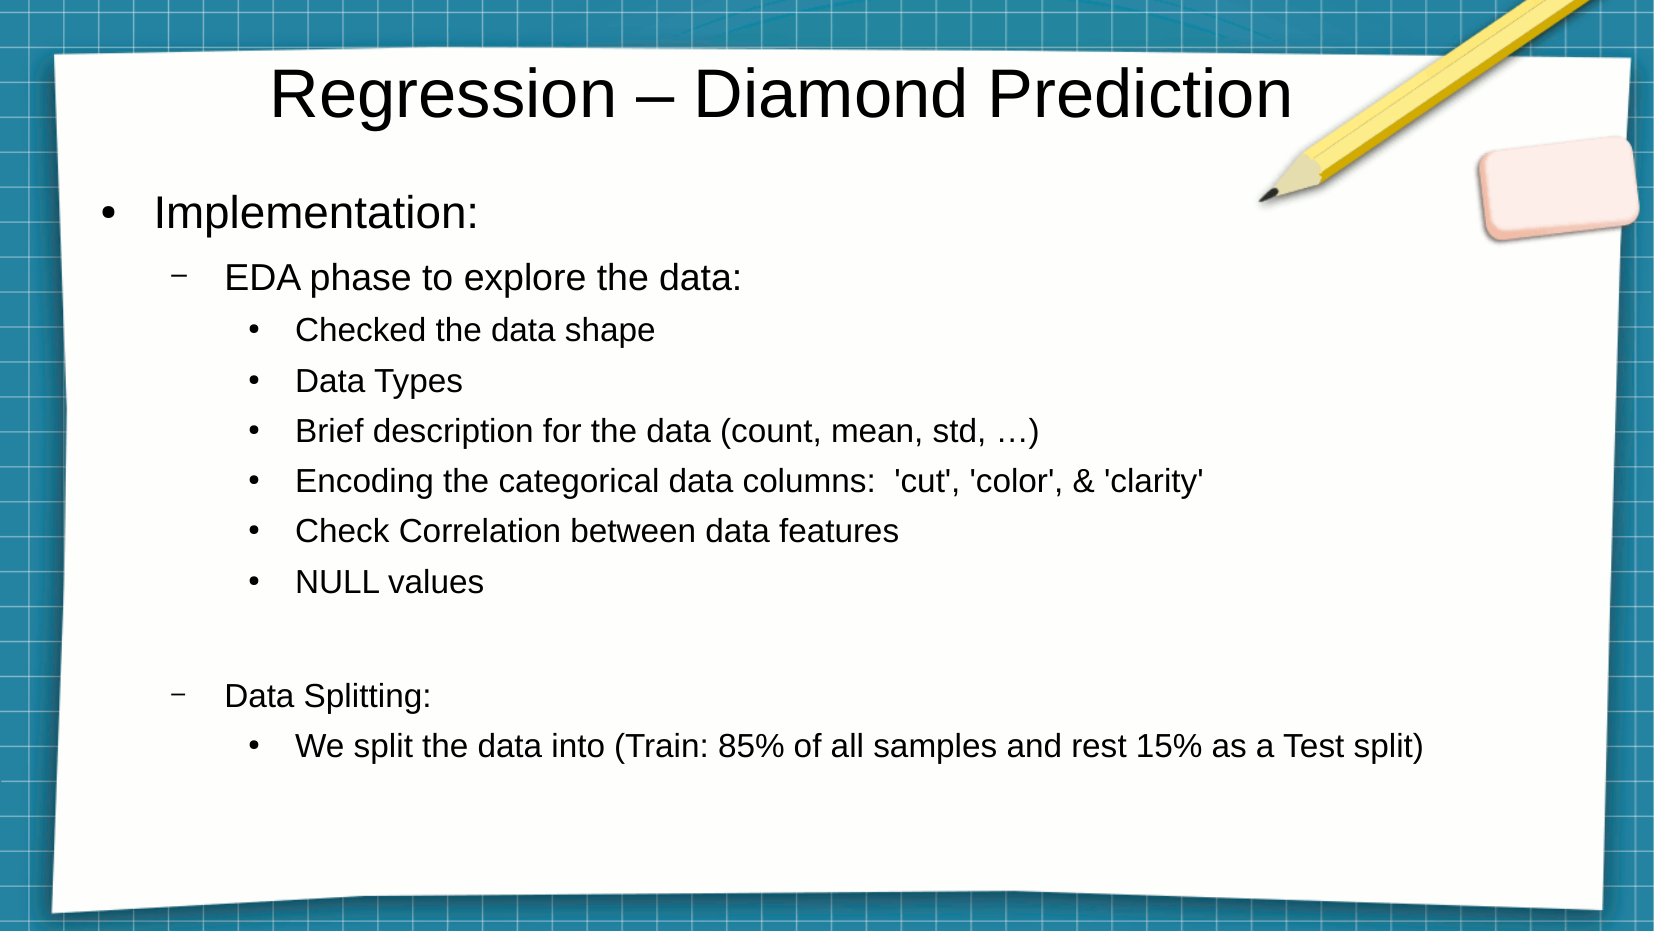

# Regression – Diamond Prediction
Implementation:
EDA phase to explore the data:
Checked the data shape
Data Types
Brief description for the data (count, mean, std, …)
Encoding the categorical data columns: 'cut', 'color', & 'clarity'
Check Correlation between data features
NULL values
Data Splitting:
We split the data into (Train: 85% of all samples and rest 15% as a Test split)